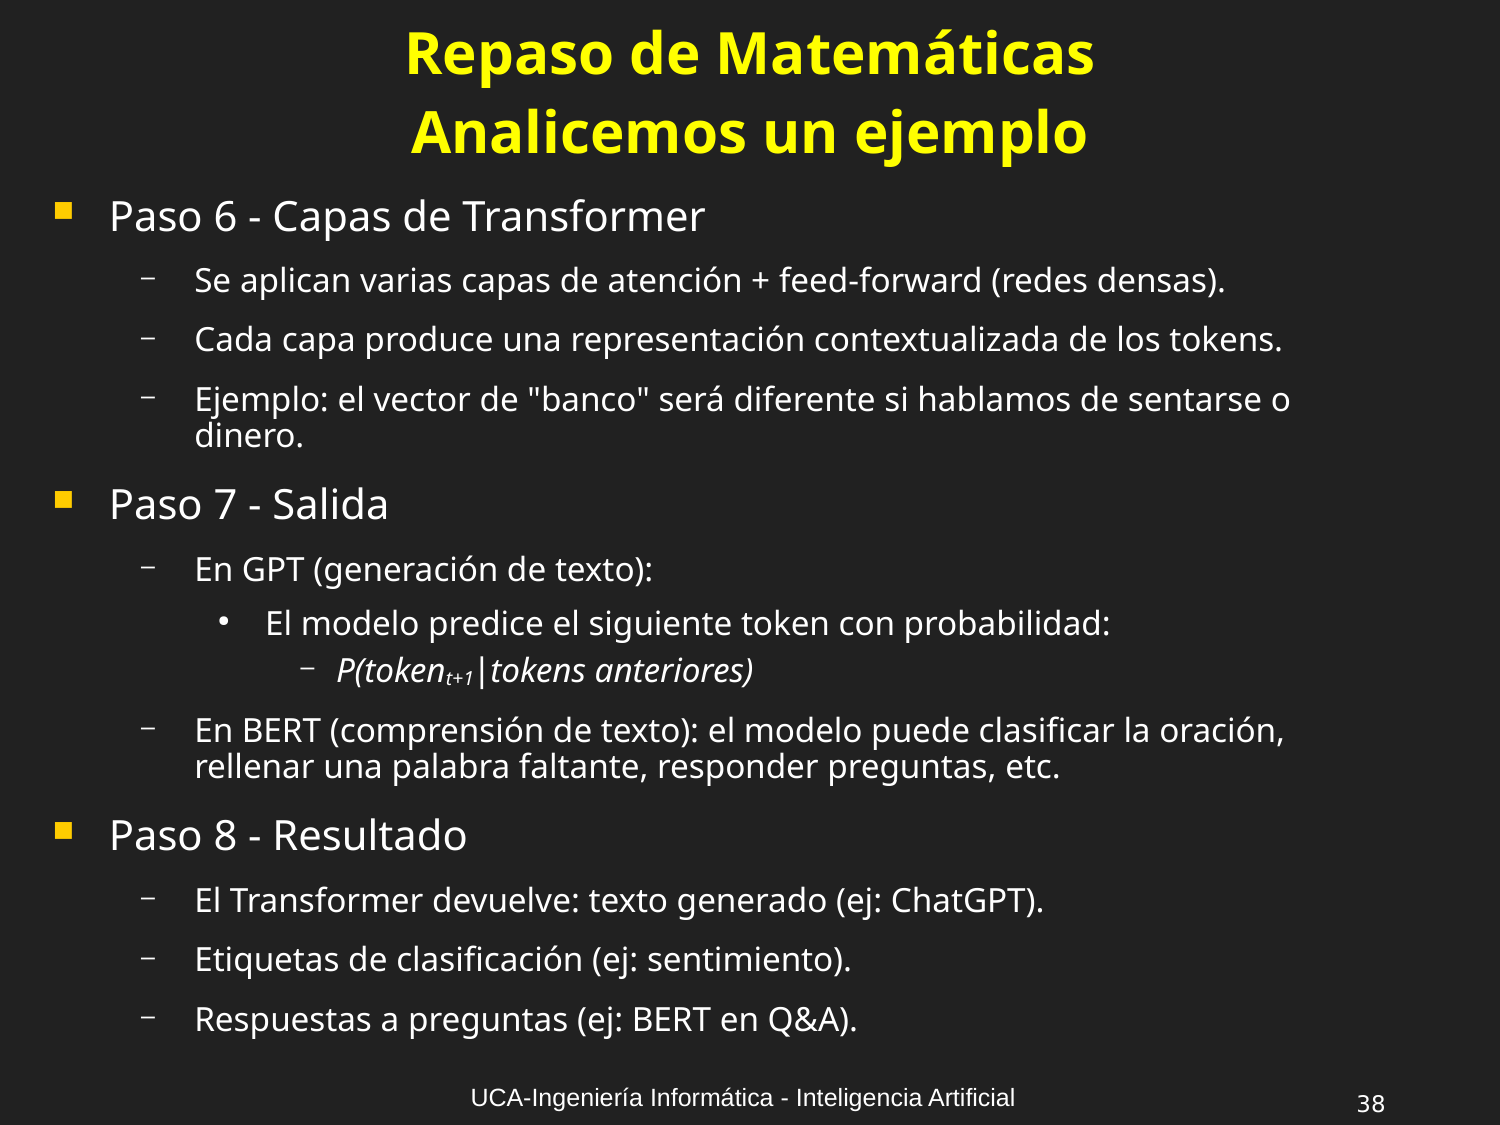

# Repaso de Matemáticas Analicemos un ejemplo
Paso 6 - Capas de Transformer
Se aplican varias capas de atención + feed-forward (redes densas).
Cada capa produce una representación contextualizada de los tokens.
Ejemplo: el vector de "banco" será diferente si hablamos de sentarse o dinero.
Paso 7 - Salida
En GPT (generación de texto):
El modelo predice el siguiente token con probabilidad:
P(tokent+1∣tokens anteriores)
En BERT (comprensión de texto): el modelo puede clasificar la oración, rellenar una palabra faltante, responder preguntas, etc.
Paso 8 - Resultado
El Transformer devuelve: texto generado (ej: ChatGPT).
Etiquetas de clasificación (ej: sentimiento).
Respuestas a preguntas (ej: BERT en Q&A).